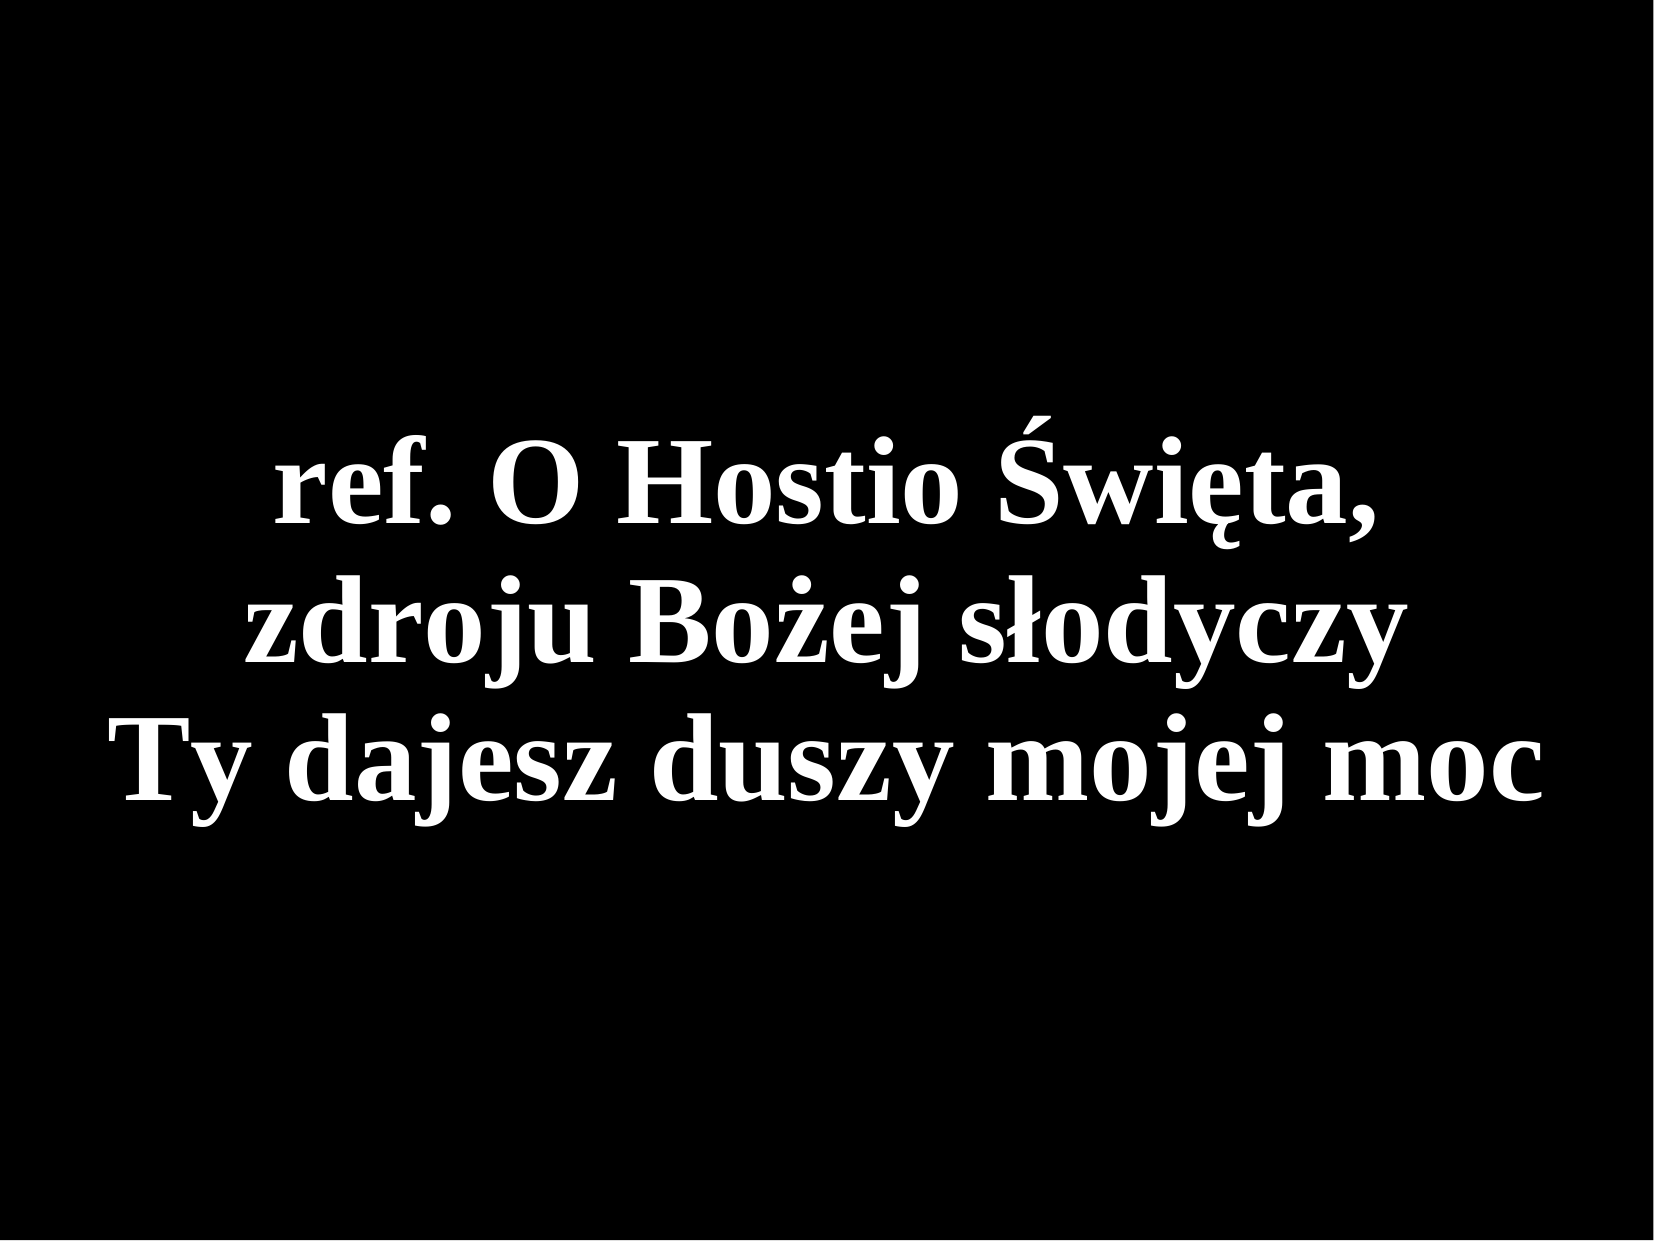

# ref. O Hostio Święta, zdroju Bożej słodyczy Ty dajesz duszy mojej moc